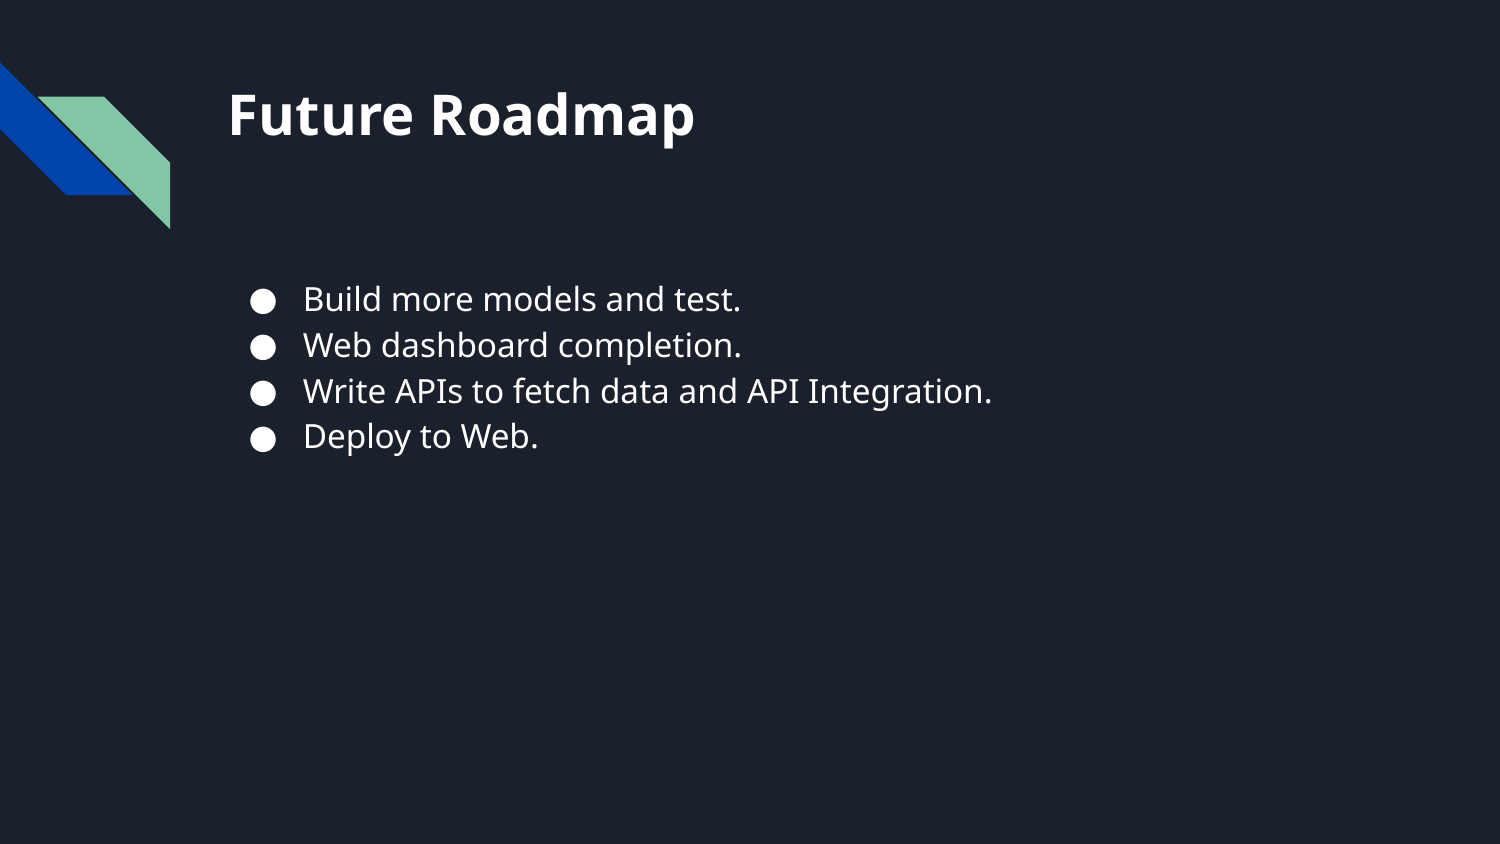

# Future Roadmap
Build more models and test.
Web dashboard completion.
Write APIs to fetch data and API Integration.
Deploy to Web.